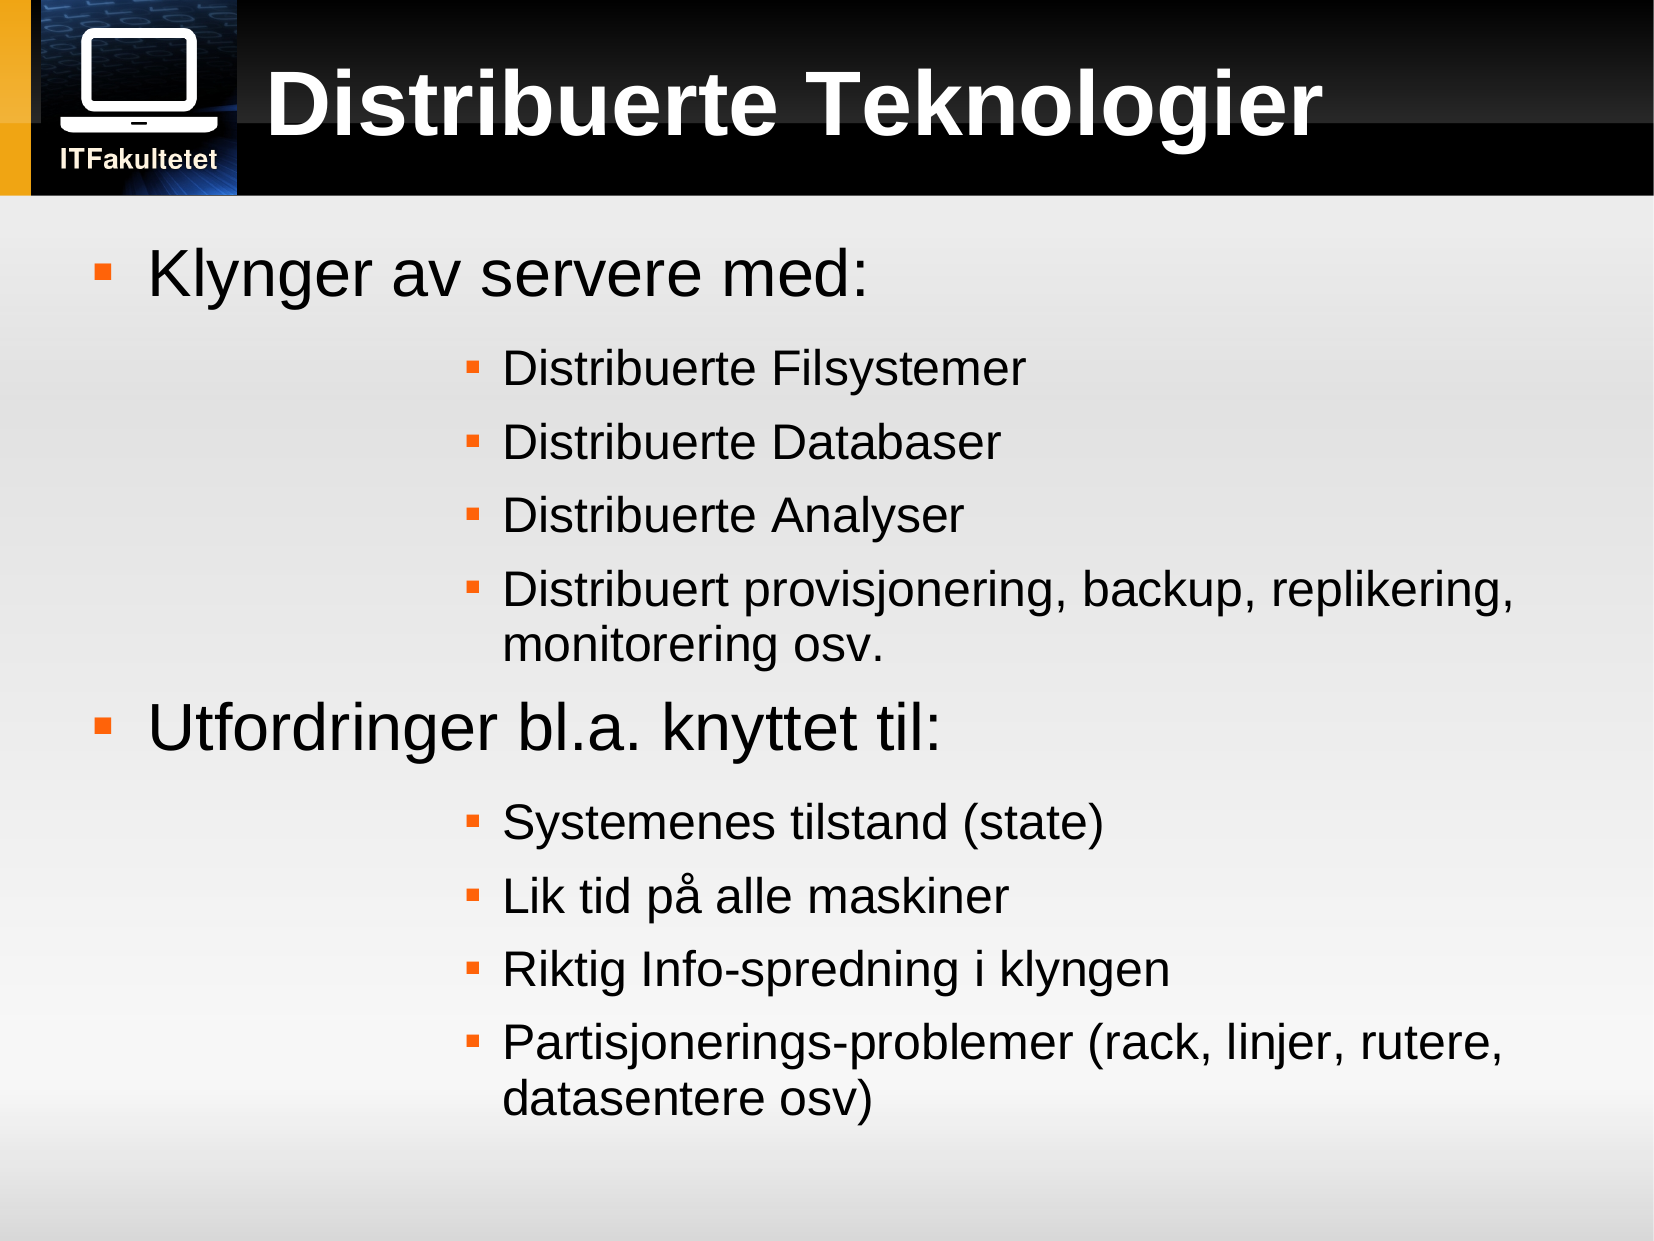

# Distribuerte Teknologier
Klynger av servere med:
Distribuerte Filsystemer
Distribuerte Databaser
Distribuerte Analyser
Distribuert provisjonering, backup, replikering, monitorering osv.
Utfordringer bl.a. knyttet til:
Systemenes tilstand (state)
Lik tid på alle maskiner
Riktig Info-spredning i klyngen
Partisjonerings-problemer (rack, linjer, rutere, datasentere osv)